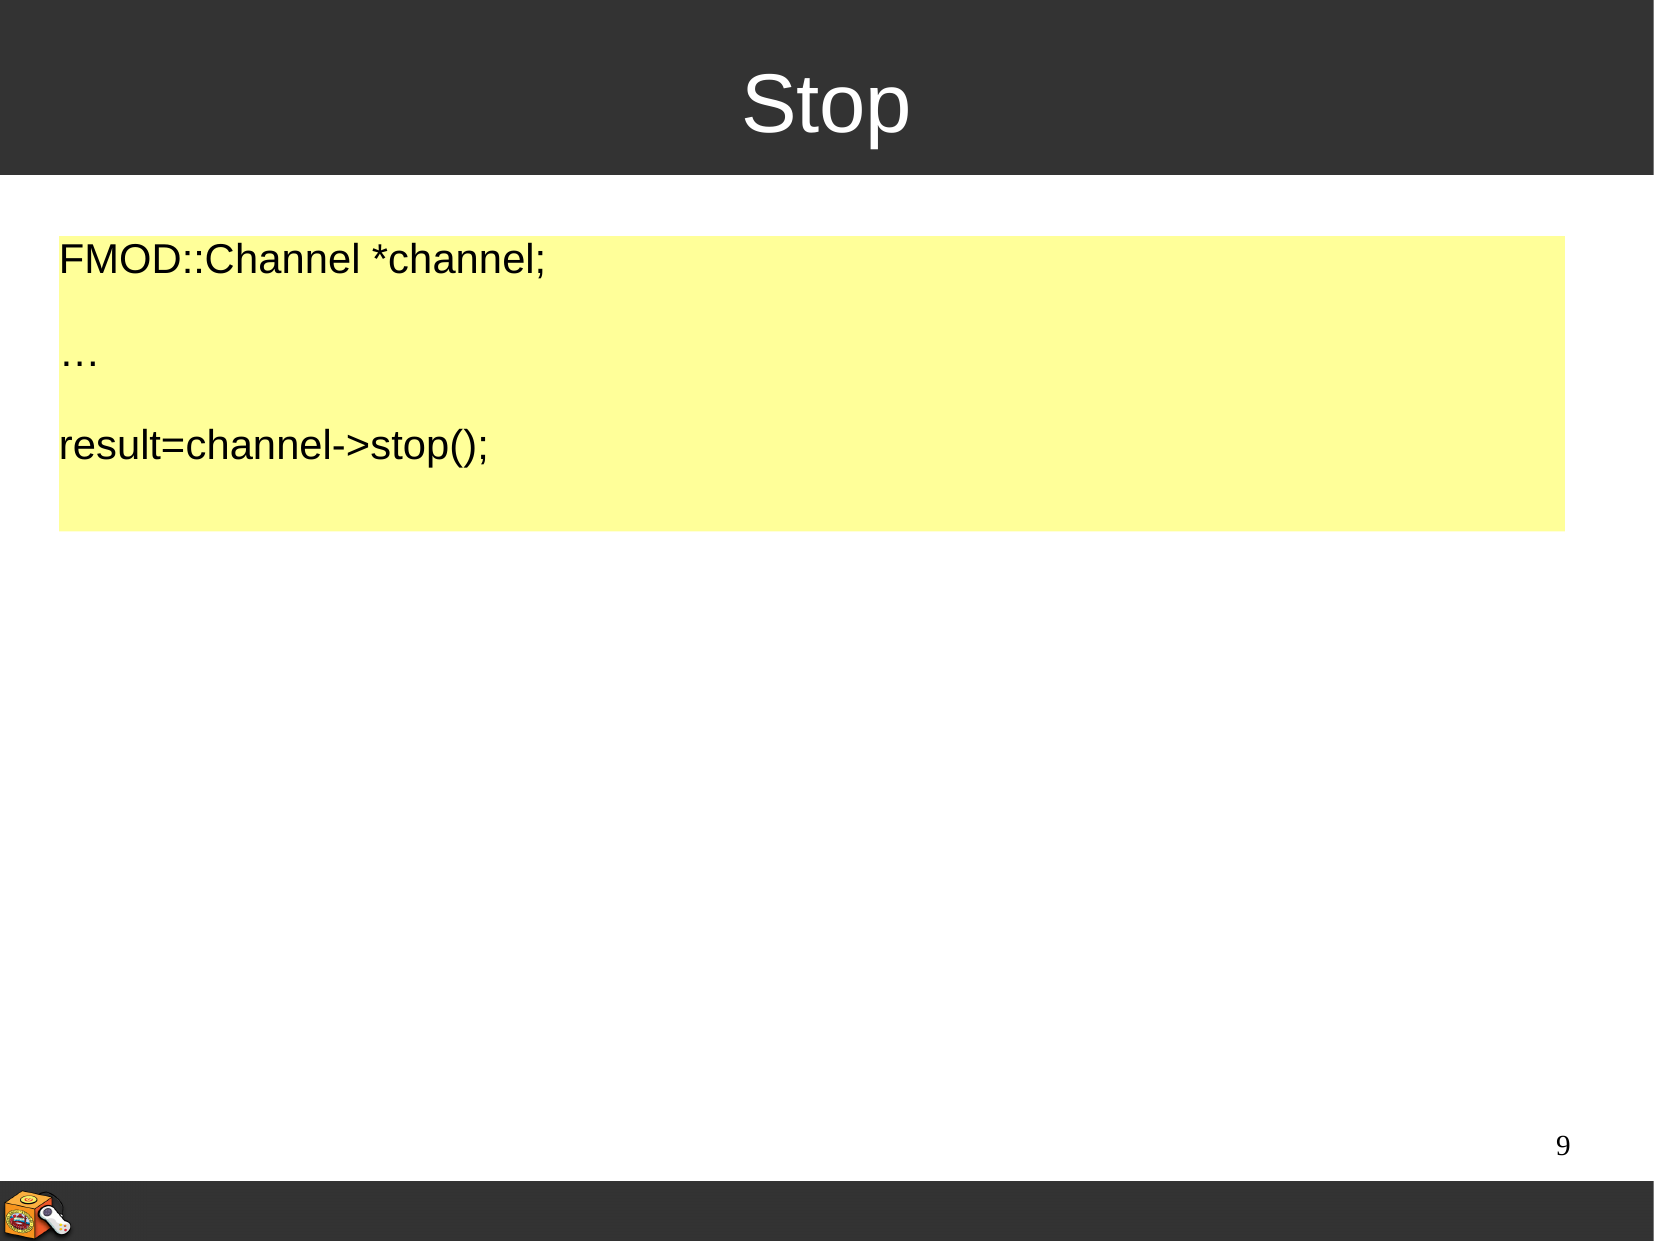

# Stop
FMOD::Channel *channel;
…
result=channel->stop();
9